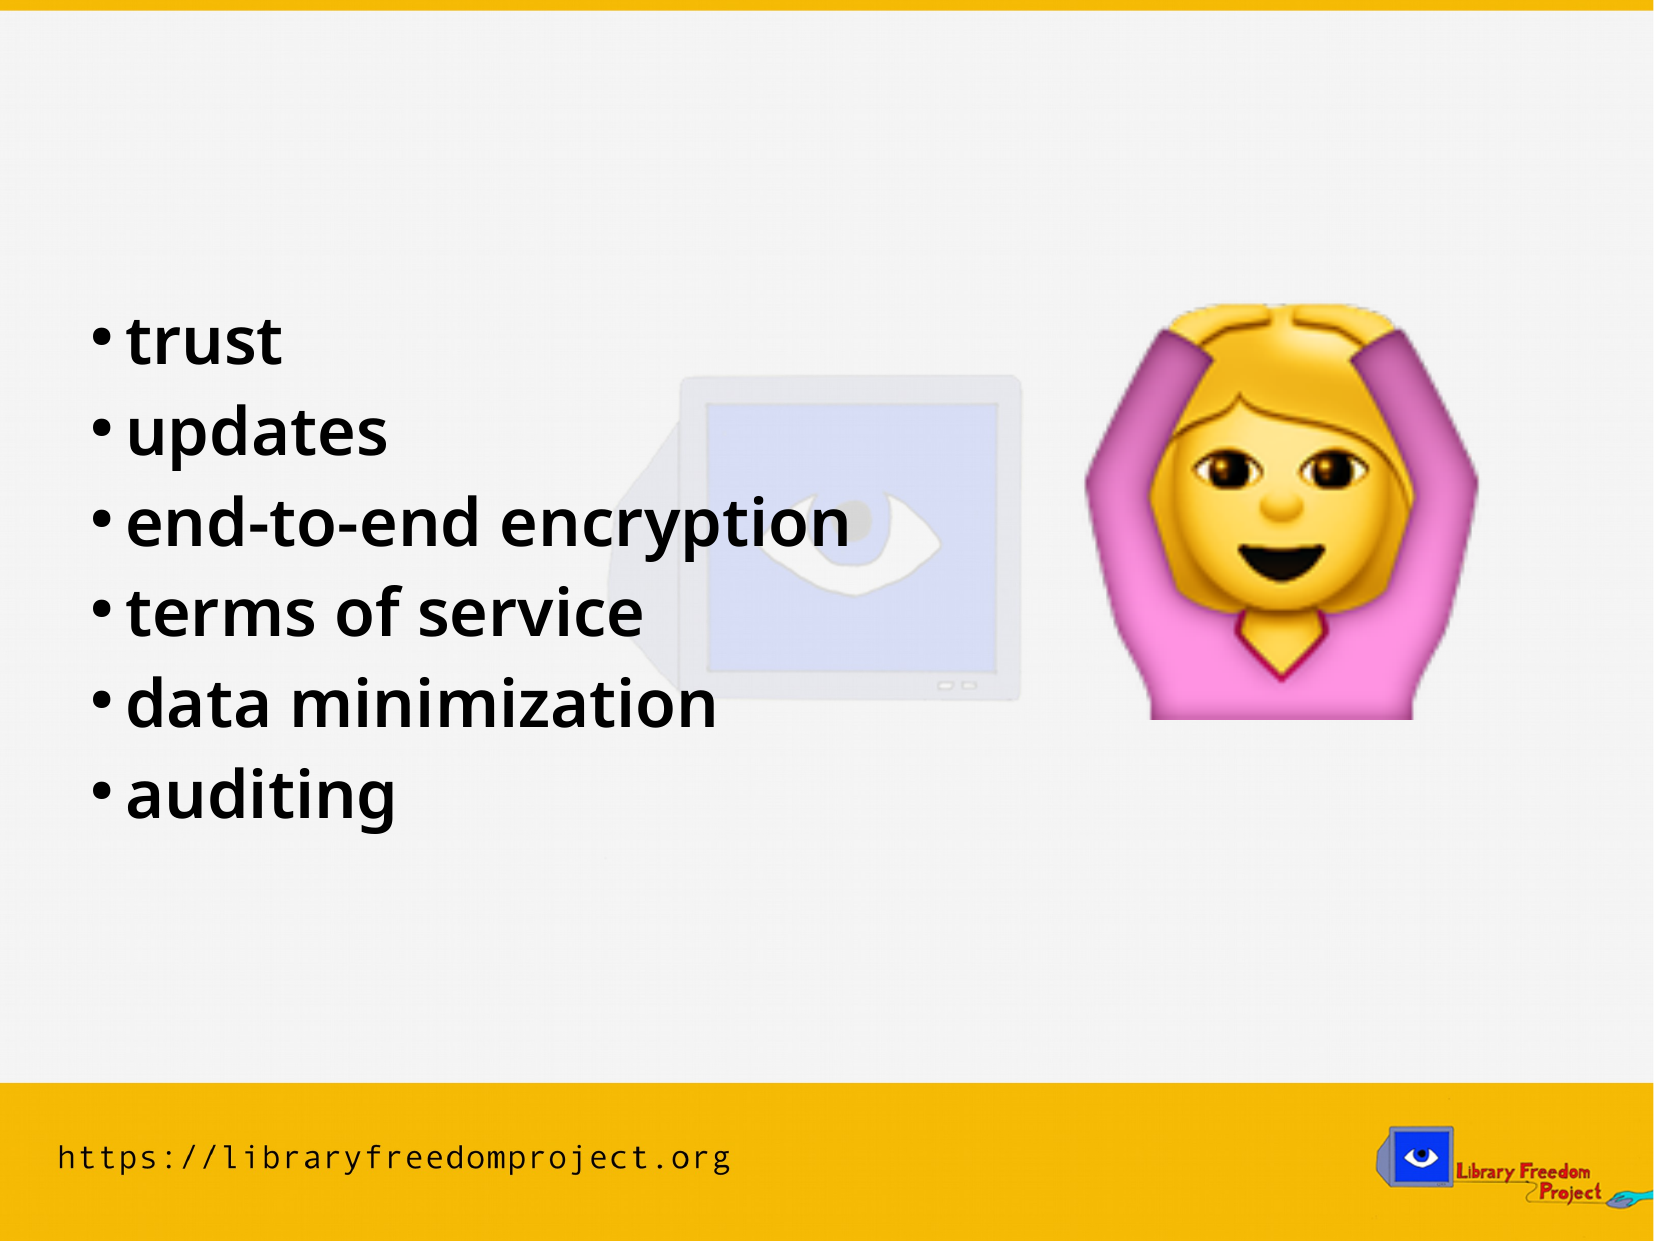

#
trust
updates
end-to-end encryption
terms of service
data minimization
auditing